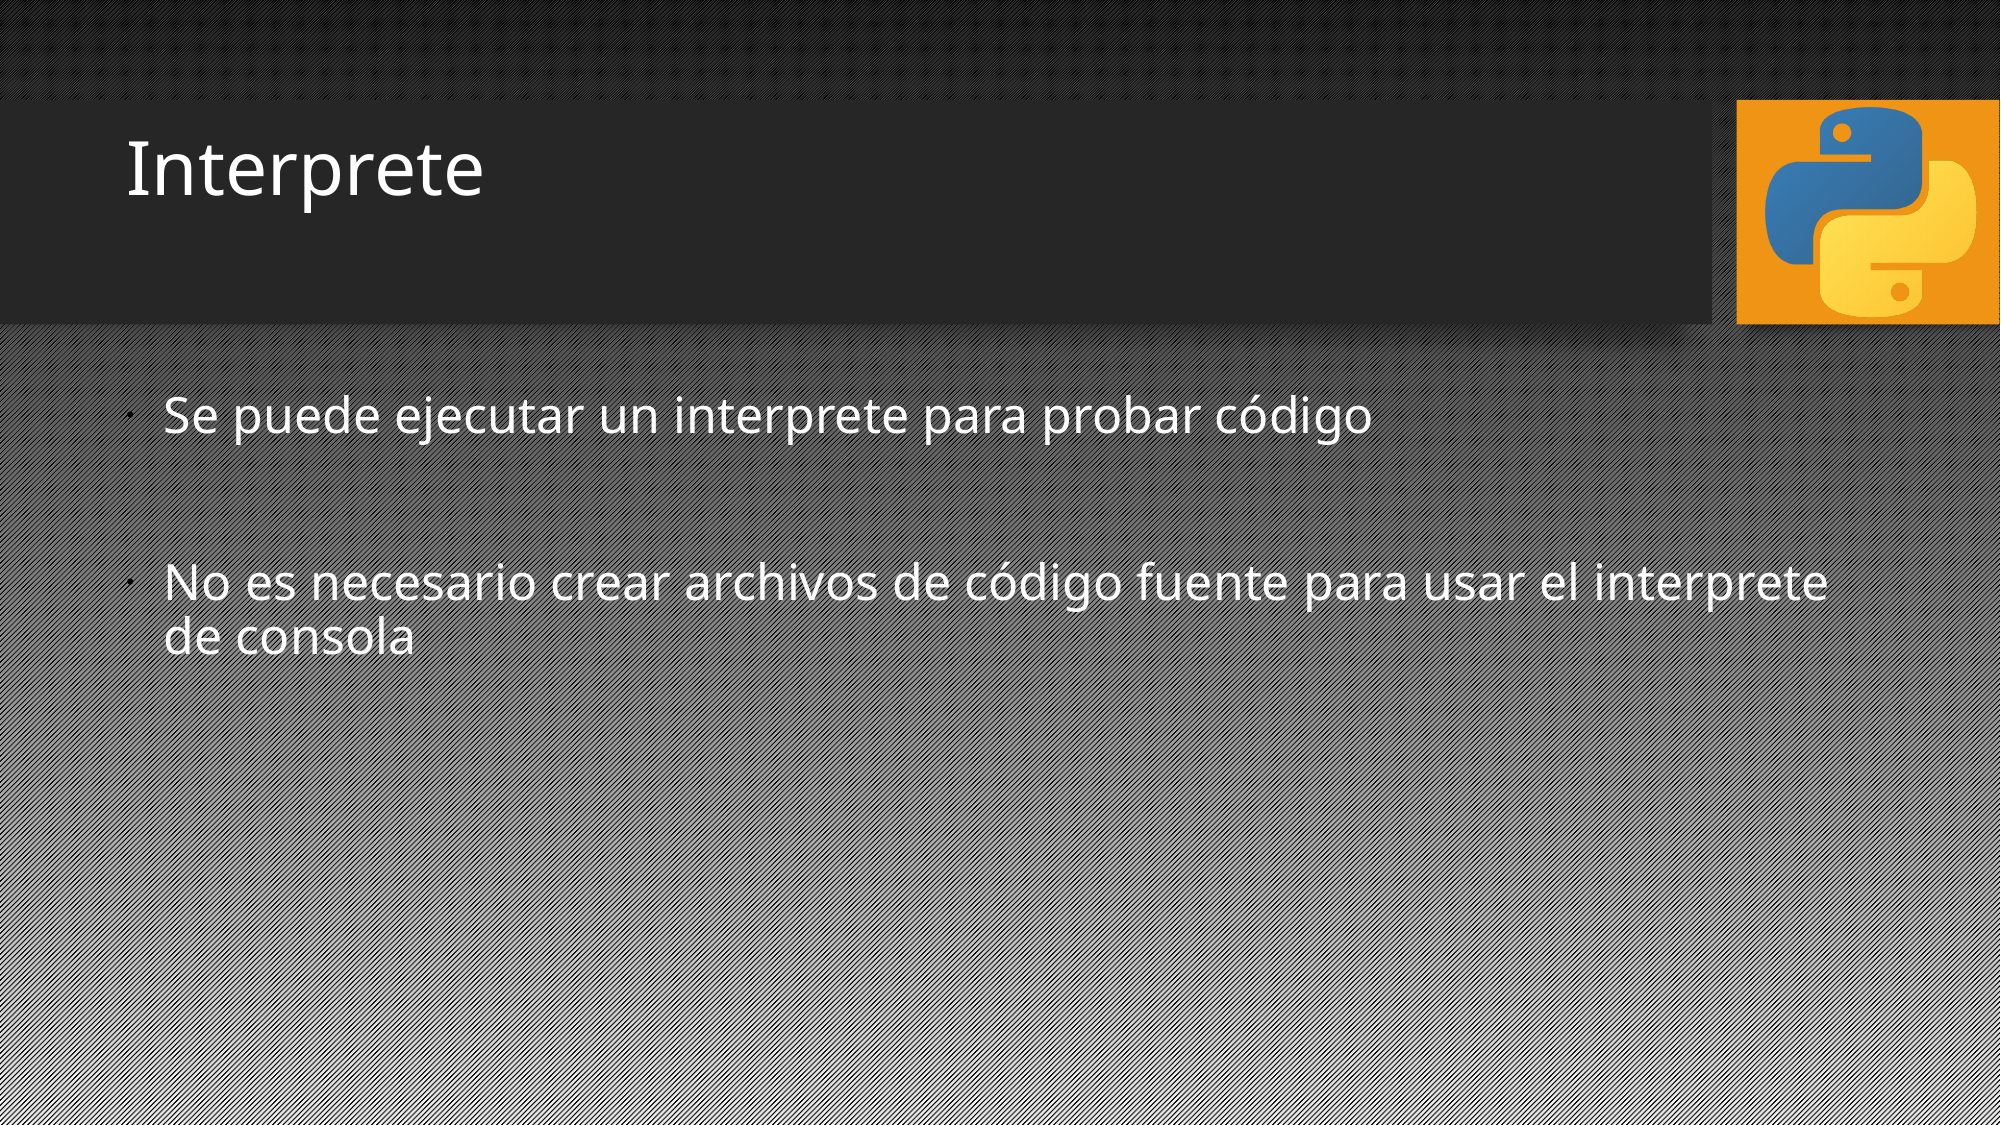

# Interprete
Se puede ejecutar un interprete para probar código
No es necesario crear archivos de código fuente para usar el interprete de consola